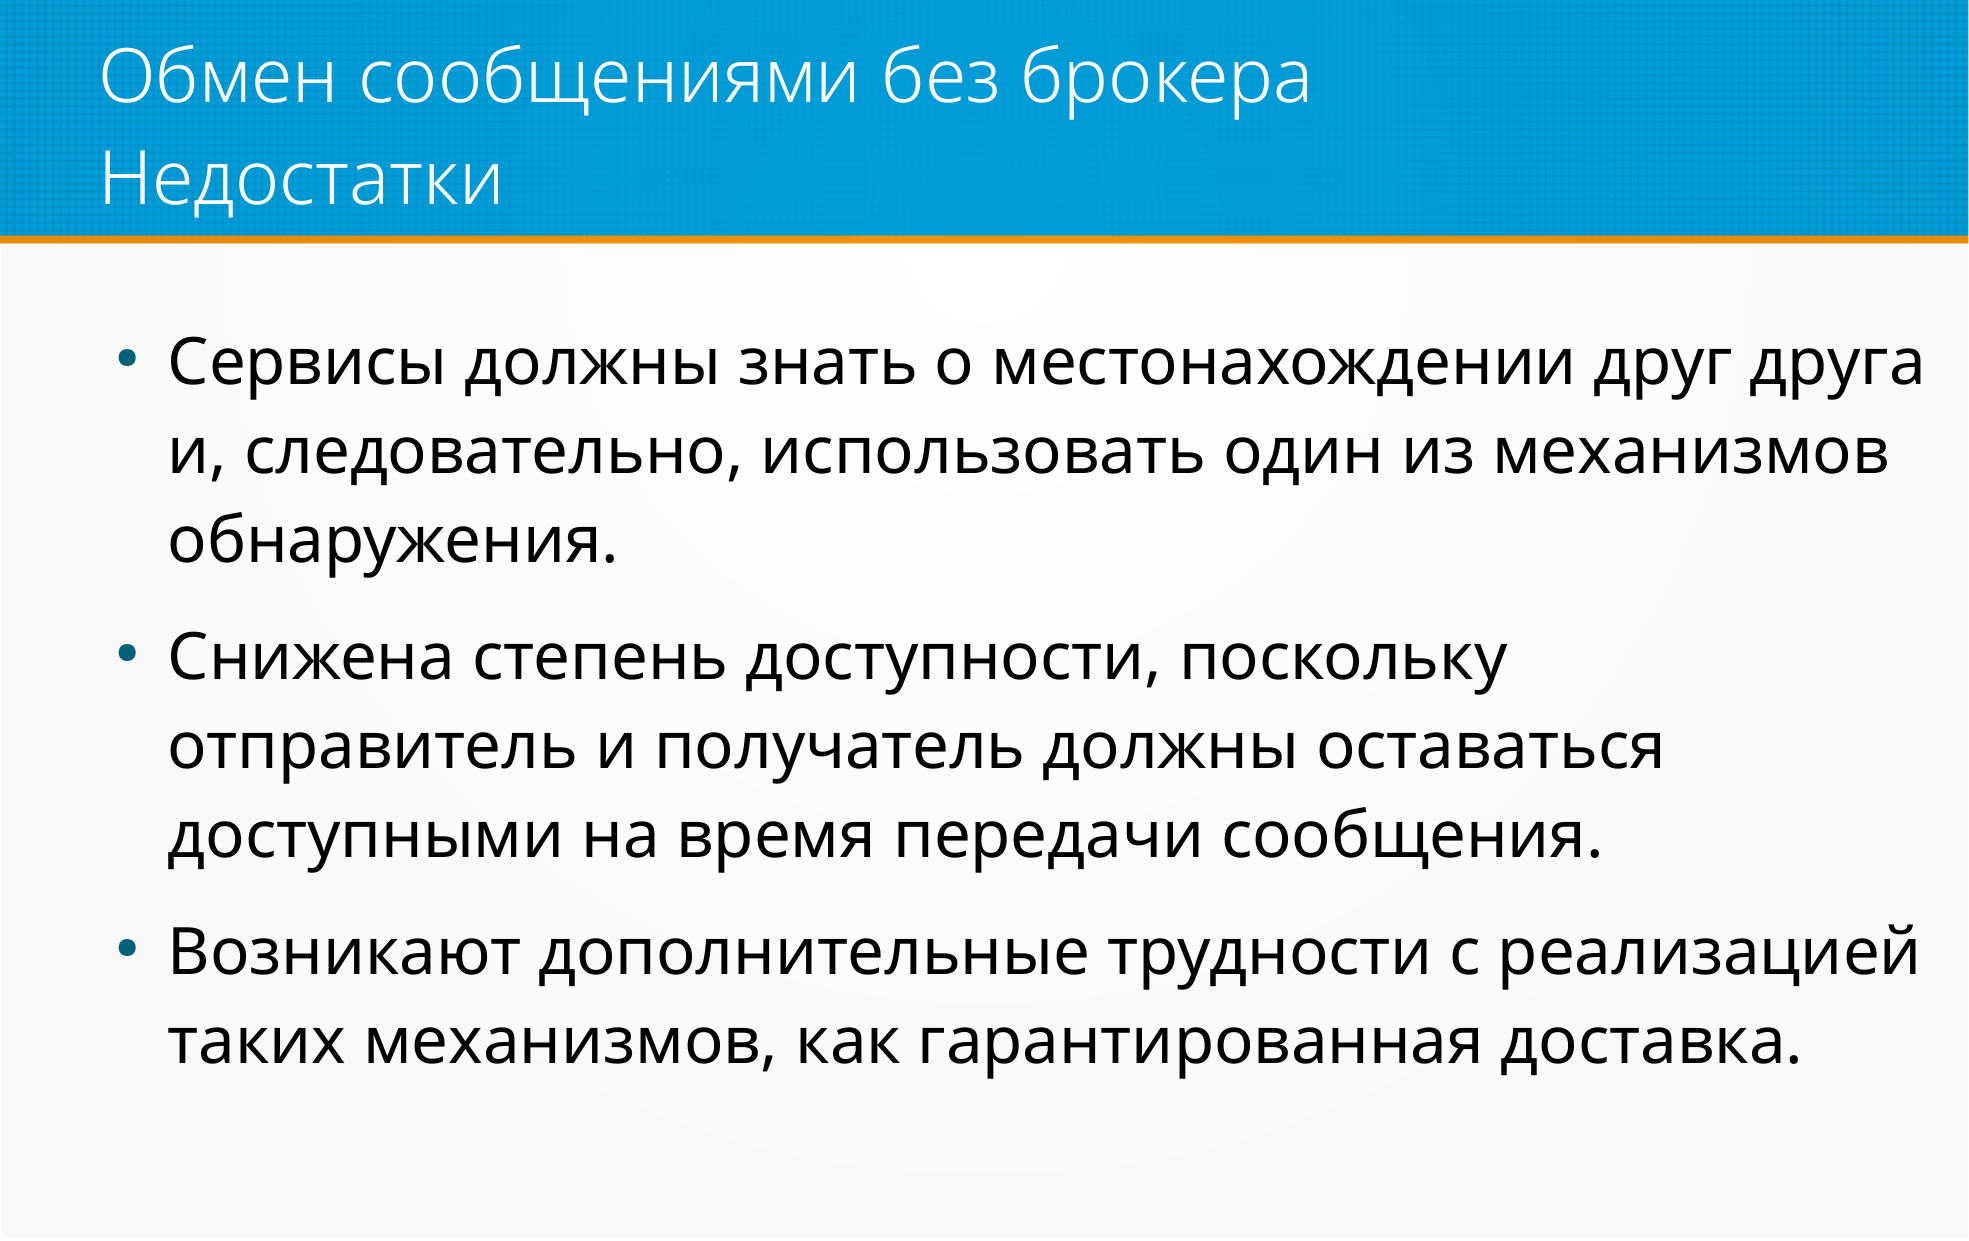

# Обмен сообщениями без брокера Недостатки
Сервисы должны знать о местонахождении друг друга и, следовательно, использовать один из механизмов обнаружения.
Снижена степень доступности, поскольку отправитель и получатель должны оставаться доступными на время передачи сообщения.
Возникают дополнительные трудности с реализацией таких механизмов, как гарантированная доставка.